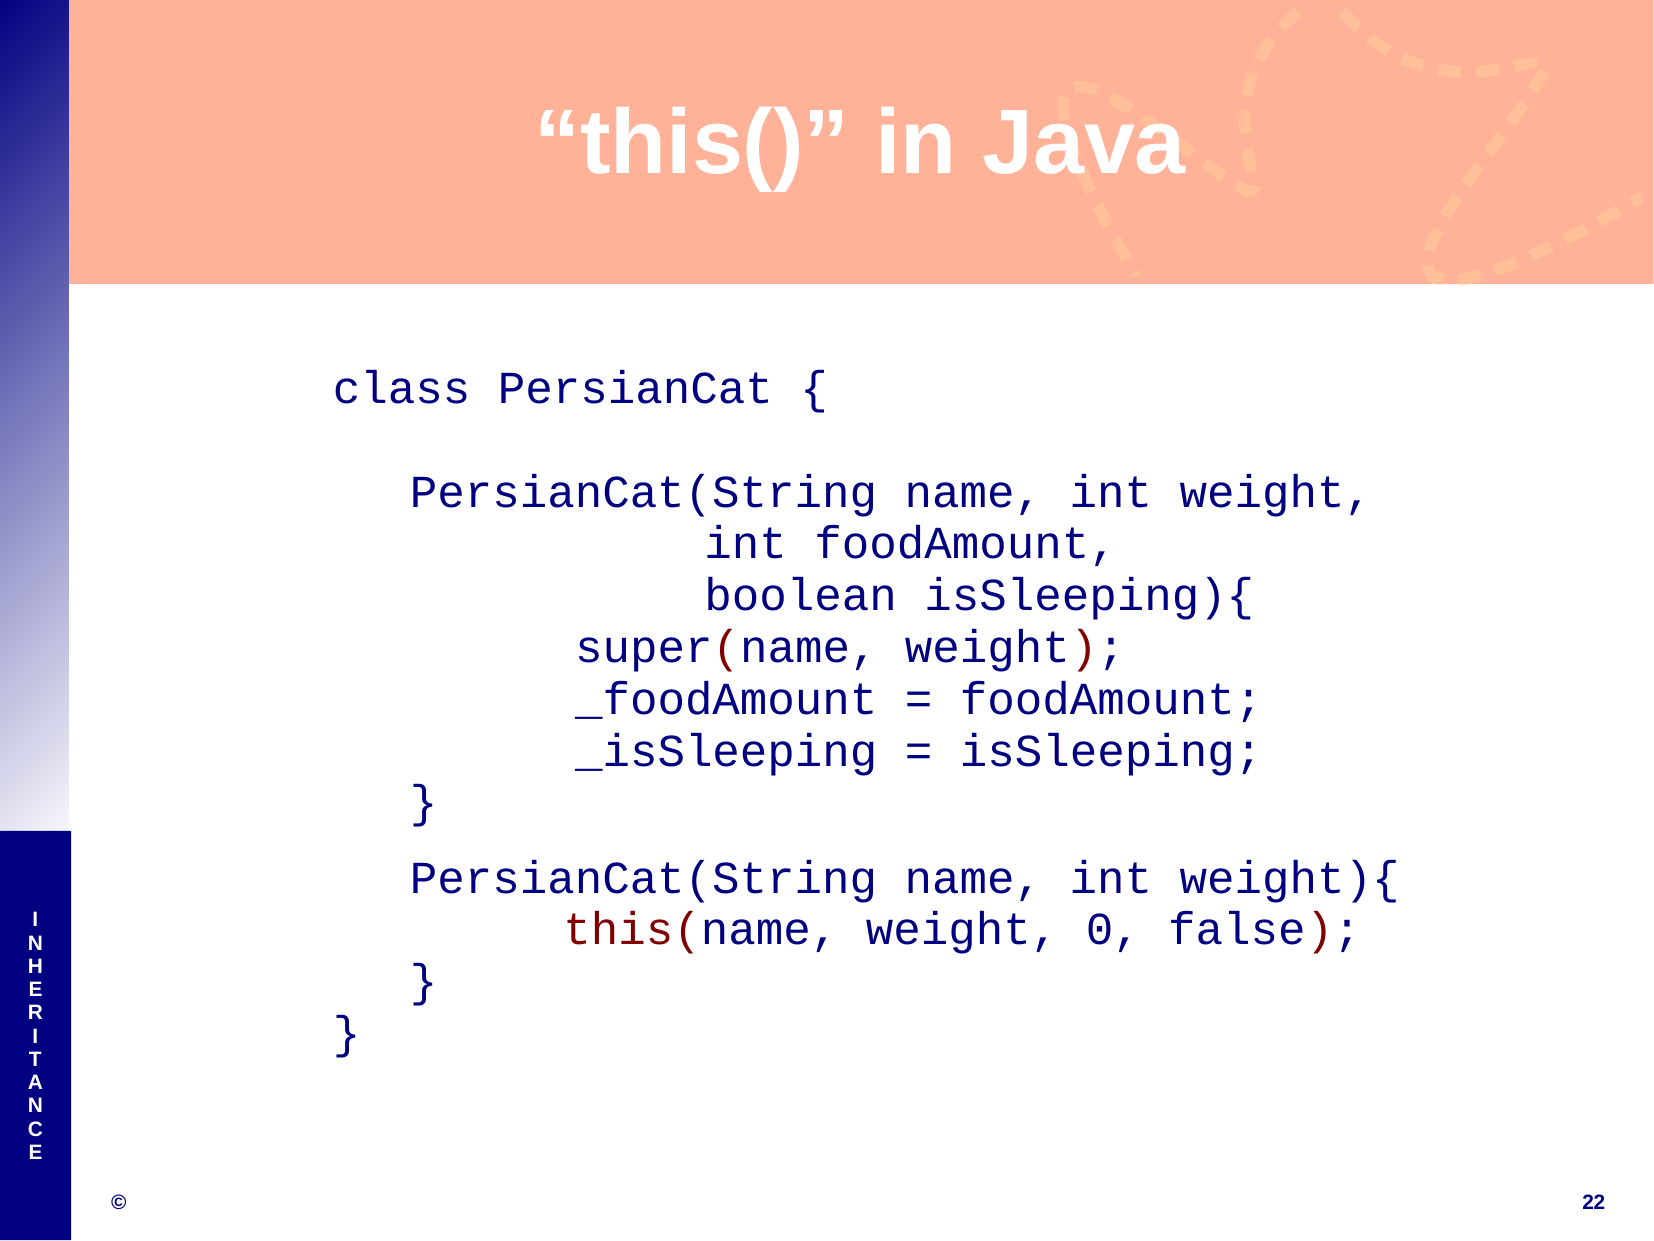

# “this()” in Java
class PersianCat {
PersianCat(String name, int weight,
 int foodAmount,
 boolean isSleeping){
 super(name, weight);
 _foodAmount = foodAmount;
 _isSleeping = isSleeping;
}
PersianCat(String name, int weight){
this(name, weight, 0, false);
}
}
I
N
H
E
R
 I
T
A
N
C
E